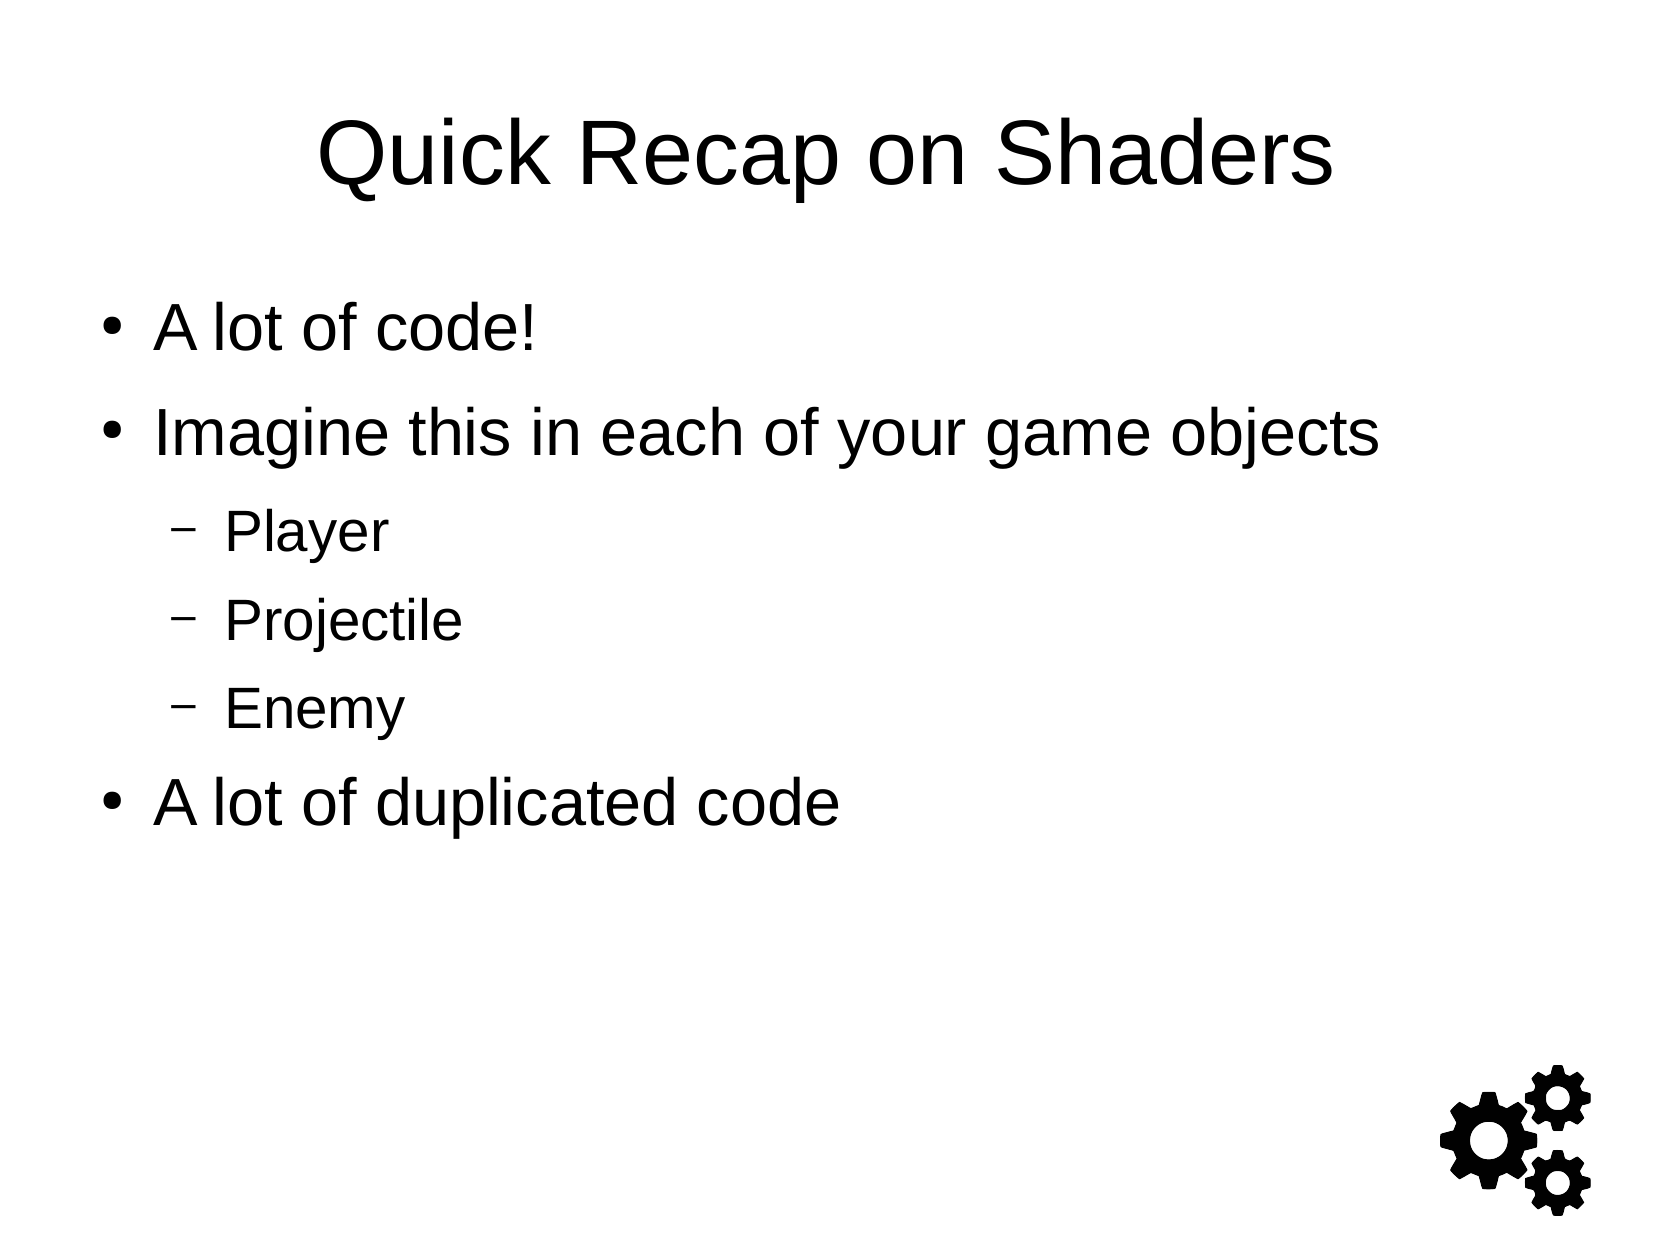

# Quick Recap on Shaders
A lot of code!
Imagine this in each of your game objects
Player
Projectile
Enemy
A lot of duplicated code